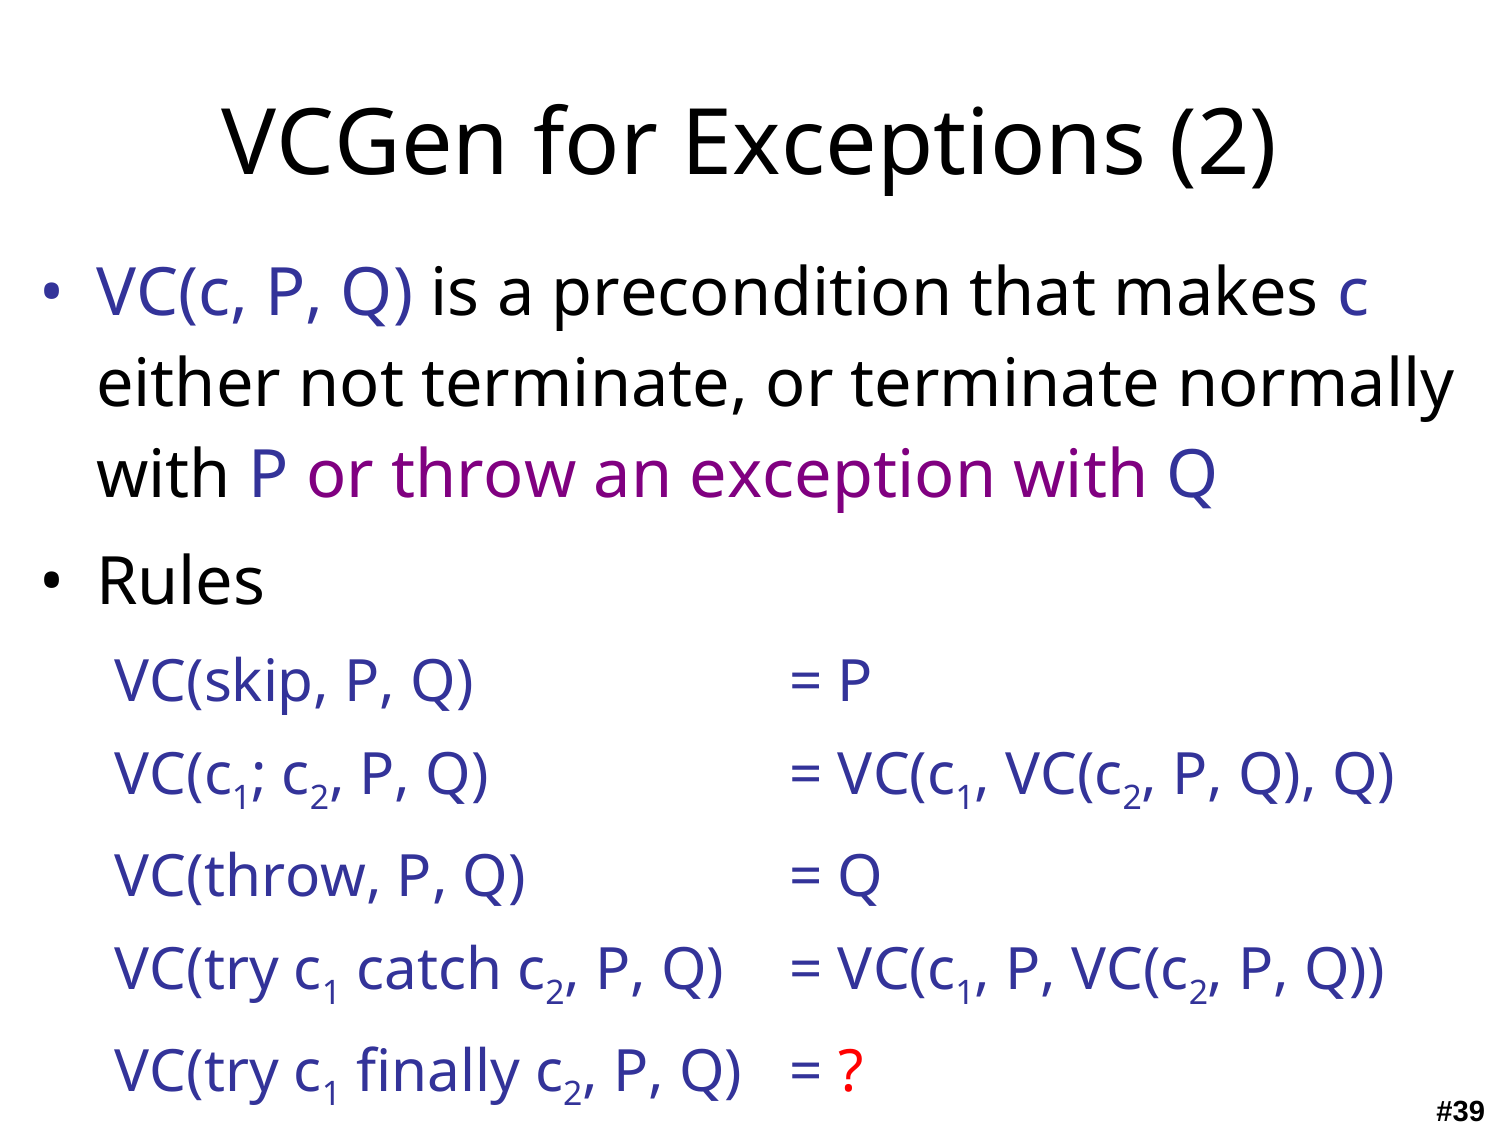

# VCGen for Exceptions (2)
VC(c, P, Q) is a precondition that makes c either not terminate, or terminate normally with P or throw an exception with Q
Rules
VC(skip, P, Q) 		= P
VC(c1; c2, P, Q) 		= VC(c1, VC(c2, P, Q), Q)
VC(throw, P, Q) 		= Q
VC(try c1 catch c2, P, Q)	= VC(c1, P, VC(c2, P, Q))
VC(try c1 finally c2, P, Q) 	= ?
39